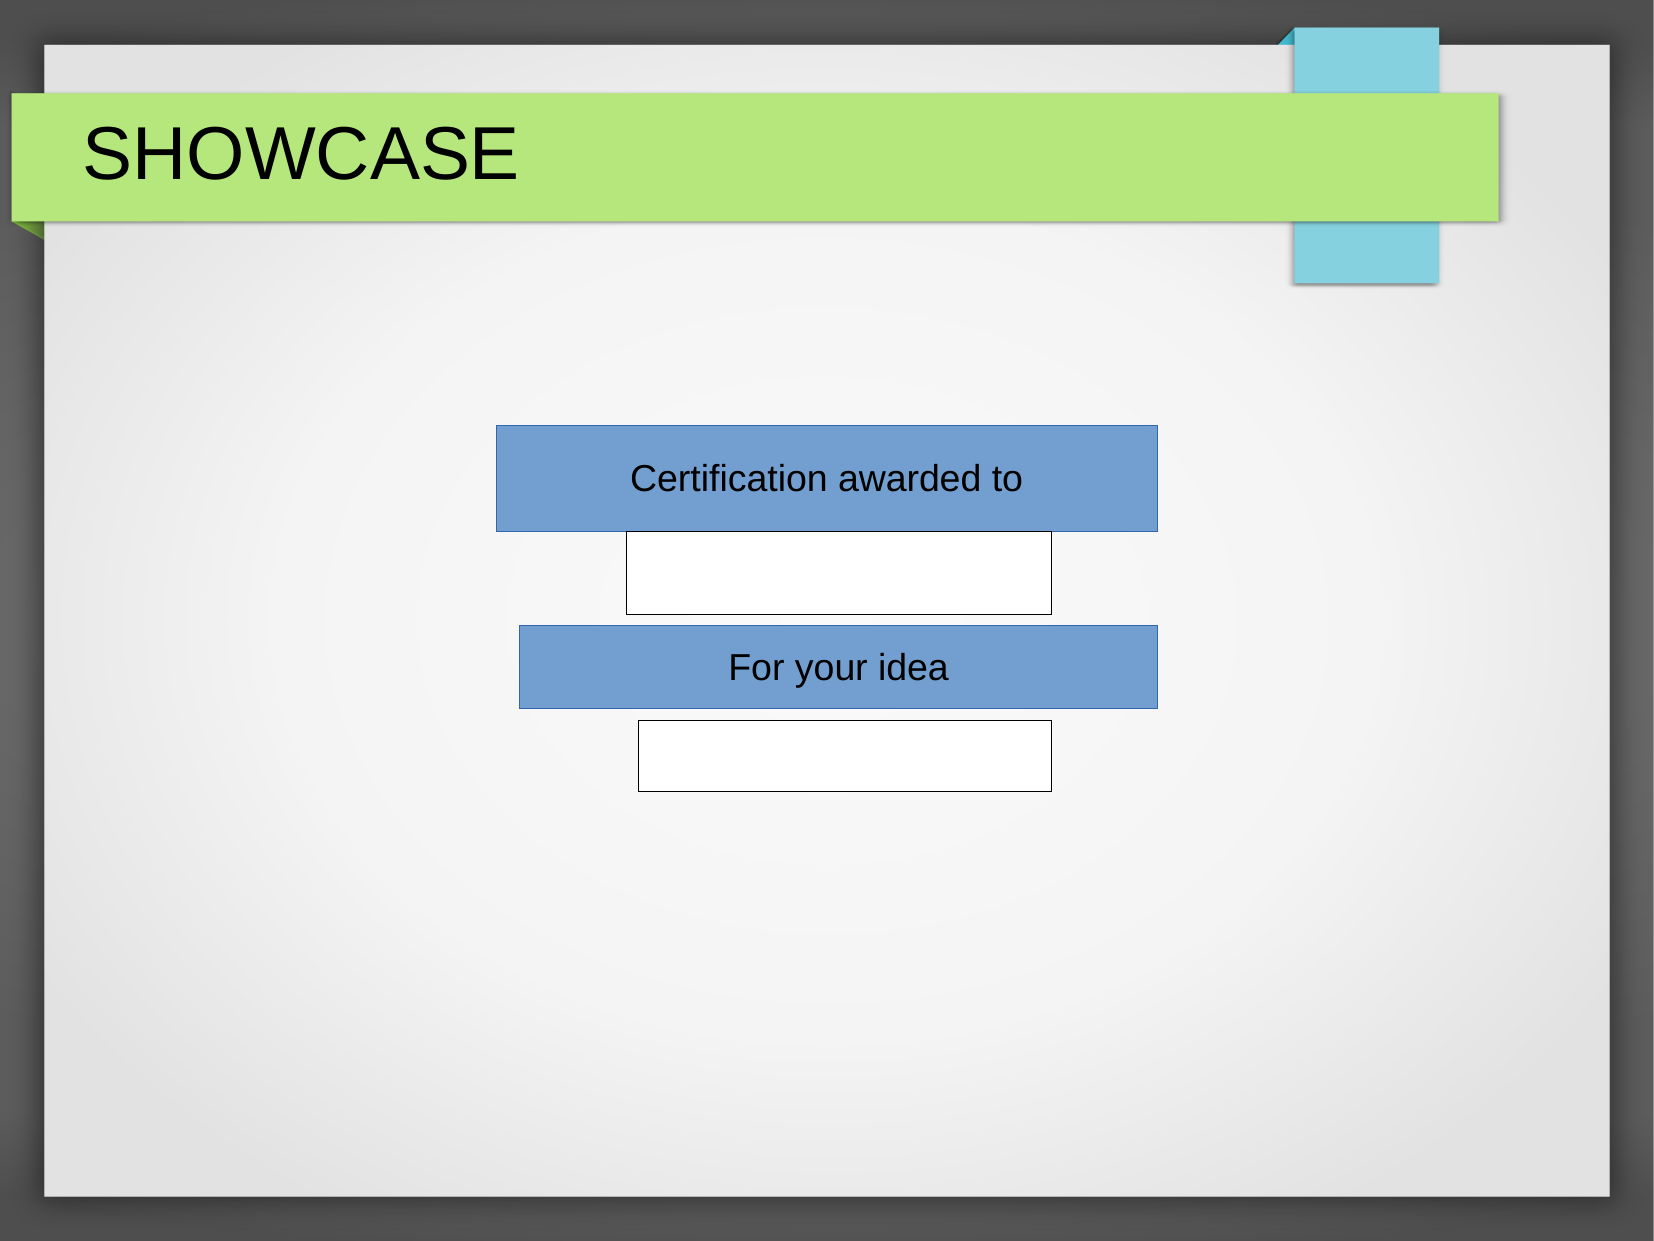

# SHOWCASE
Certification awarded to
For your idea